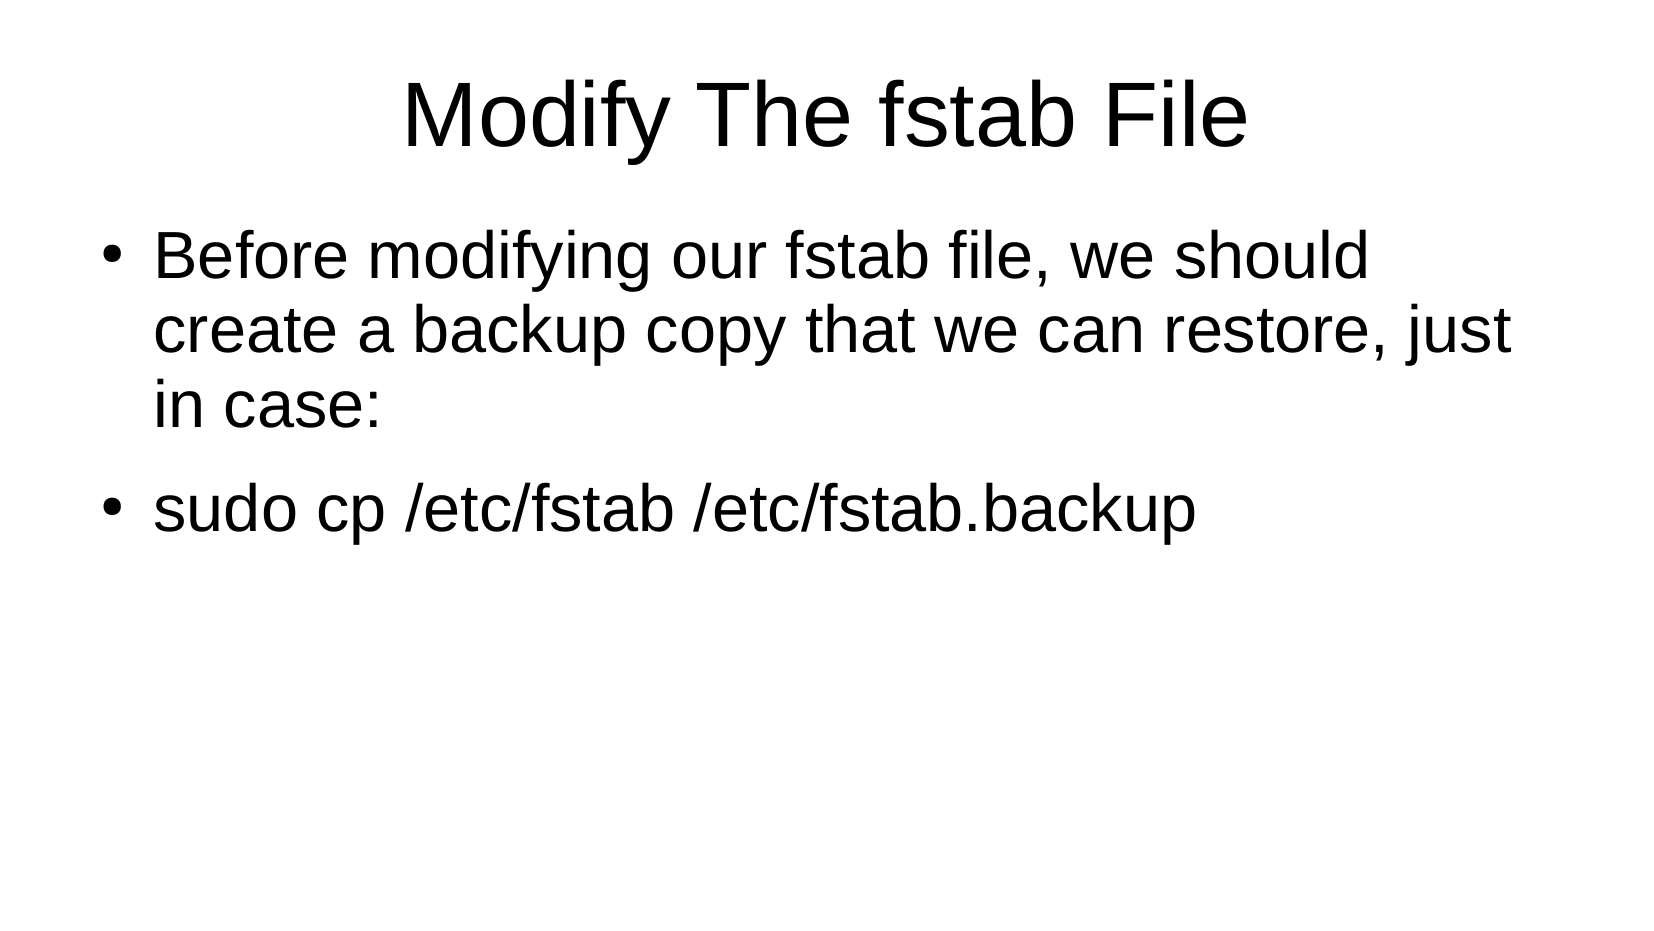

# Modify The fstab File
Before modifying our fstab file, we should create a backup copy that we can restore, just in case:
sudo cp /etc/fstab /etc/fstab.backup